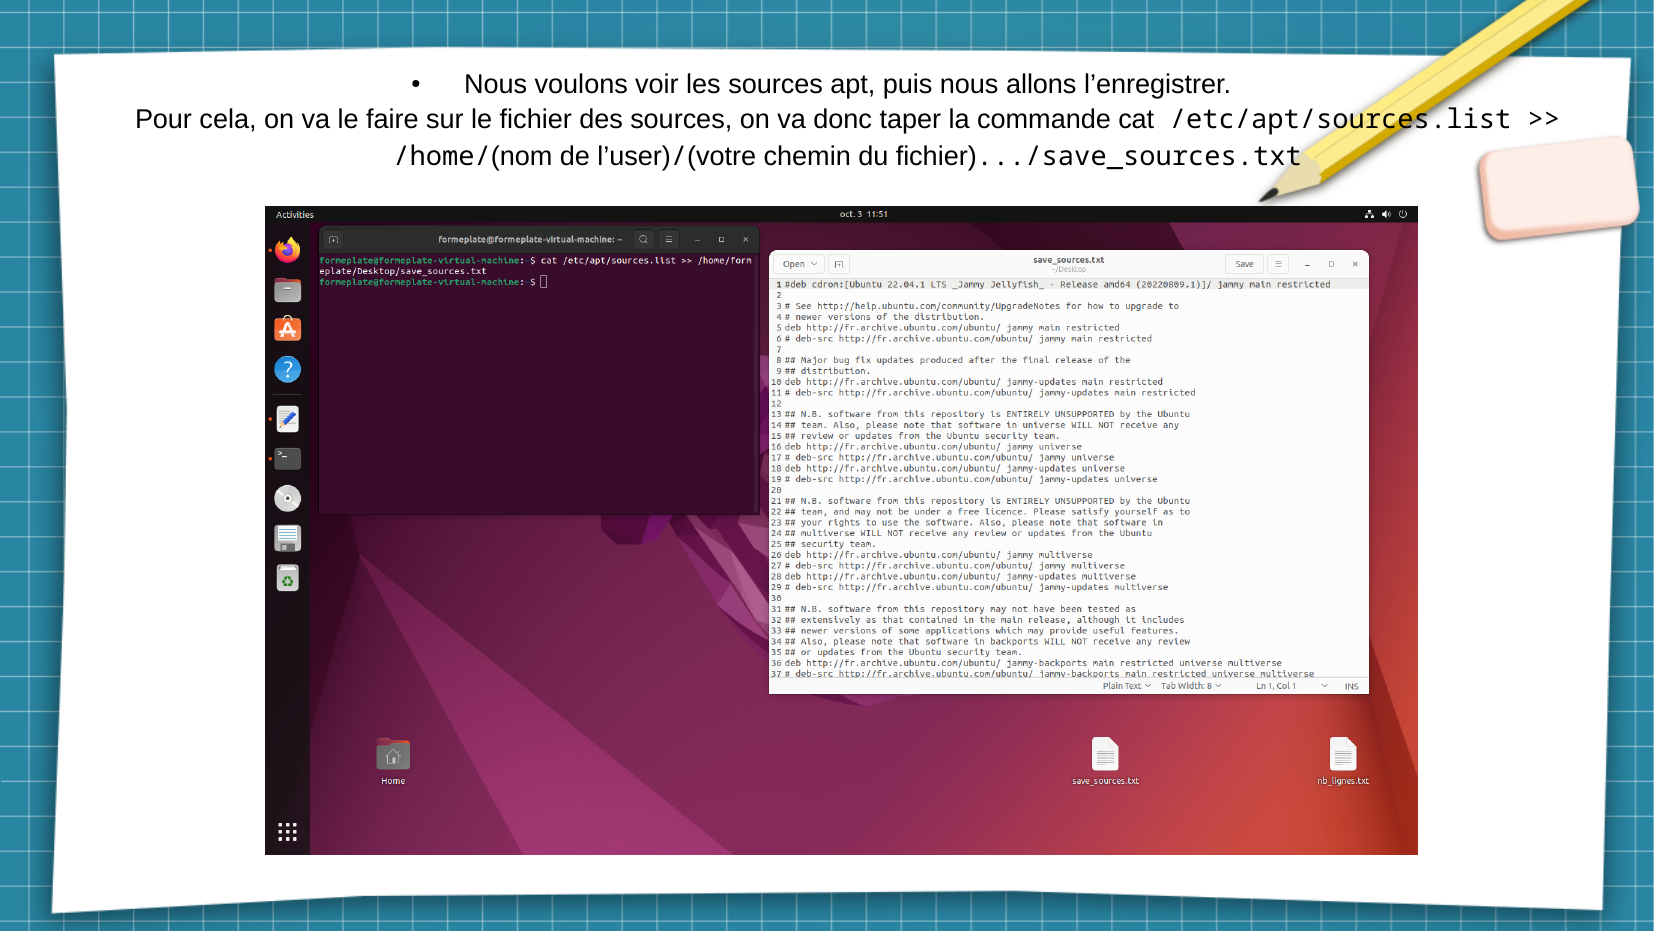

# Nous voulons voir les sources apt, puis nous allons l’enregistrer. Pour cela, on va le faire sur le fichier des sources, on va donc taper la commande cat /etc/apt/sources.list >> /home/(nom de l’user)/(votre chemin du fichier).../save_sources.txt